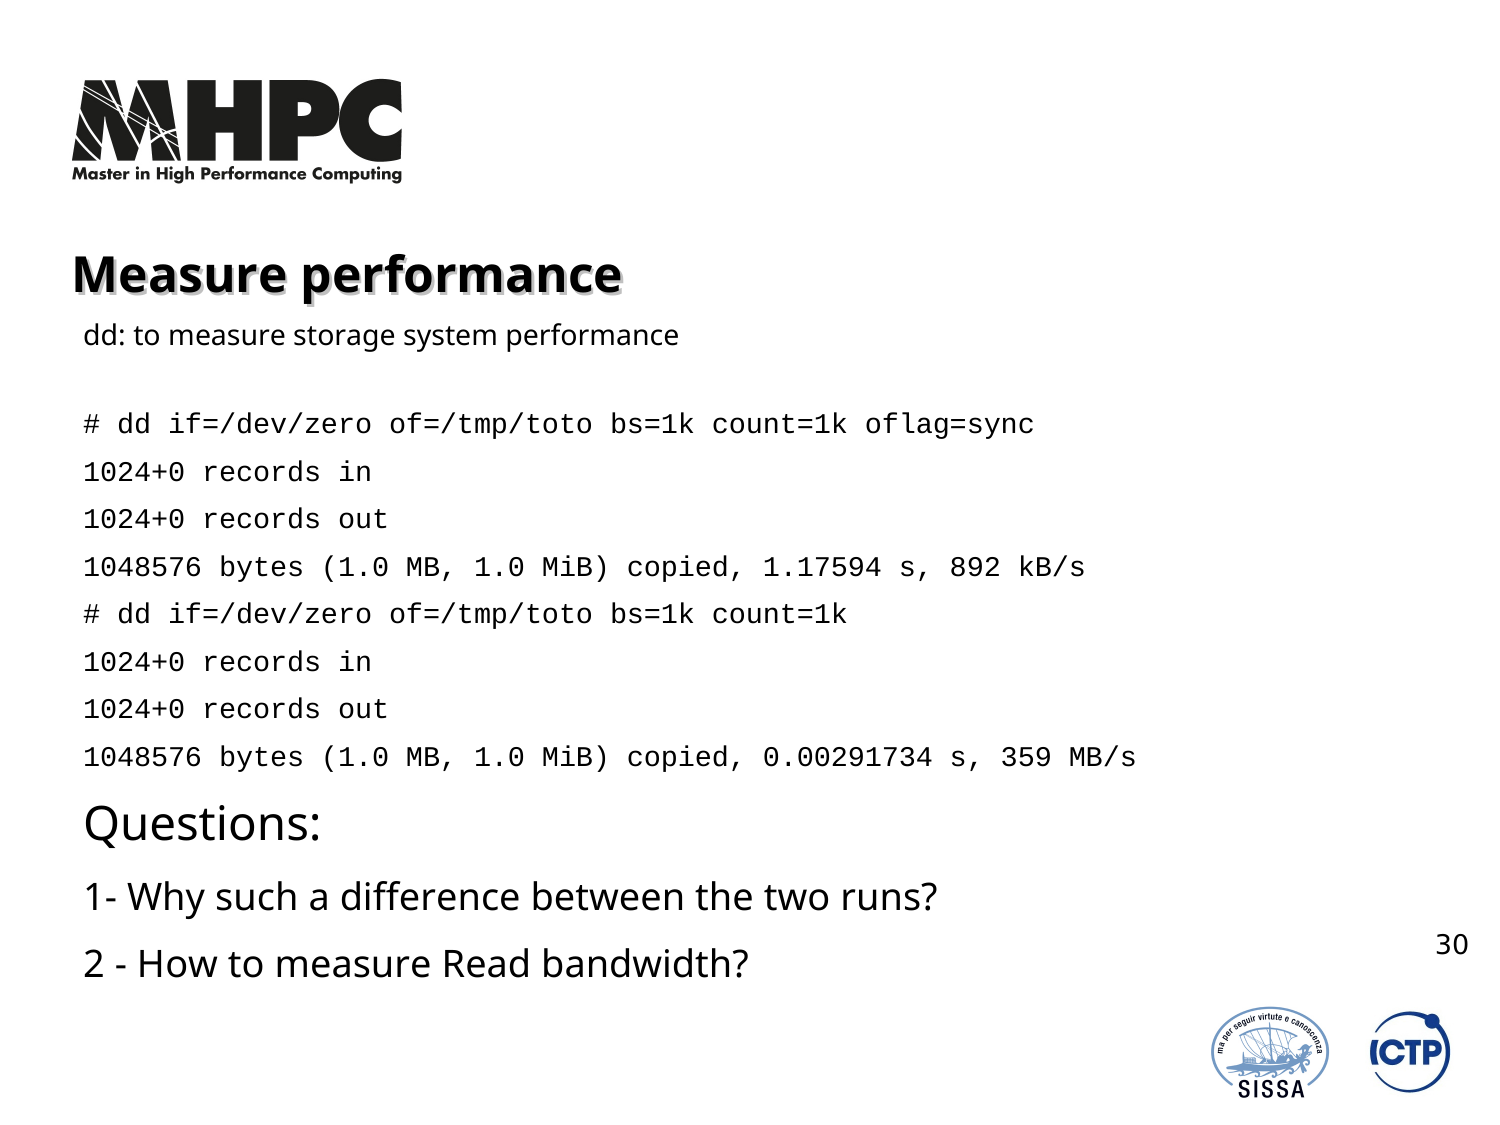

# Measure performance
dd: to measure storage system performance
# dd if=/dev/zero of=/tmp/toto bs=1k count=1k oflag=sync
1024+0 records in
1024+0 records out
1048576 bytes (1.0 MB, 1.0 MiB) copied, 1.17594 s, 892 kB/s
# dd if=/dev/zero of=/tmp/toto bs=1k count=1k
1024+0 records in
1024+0 records out
1048576 bytes (1.0 MB, 1.0 MiB) copied, 0.00291734 s, 359 MB/s
Questions:
1- Why such a difference between the two runs?
2 - How to measure Read bandwidth?
30